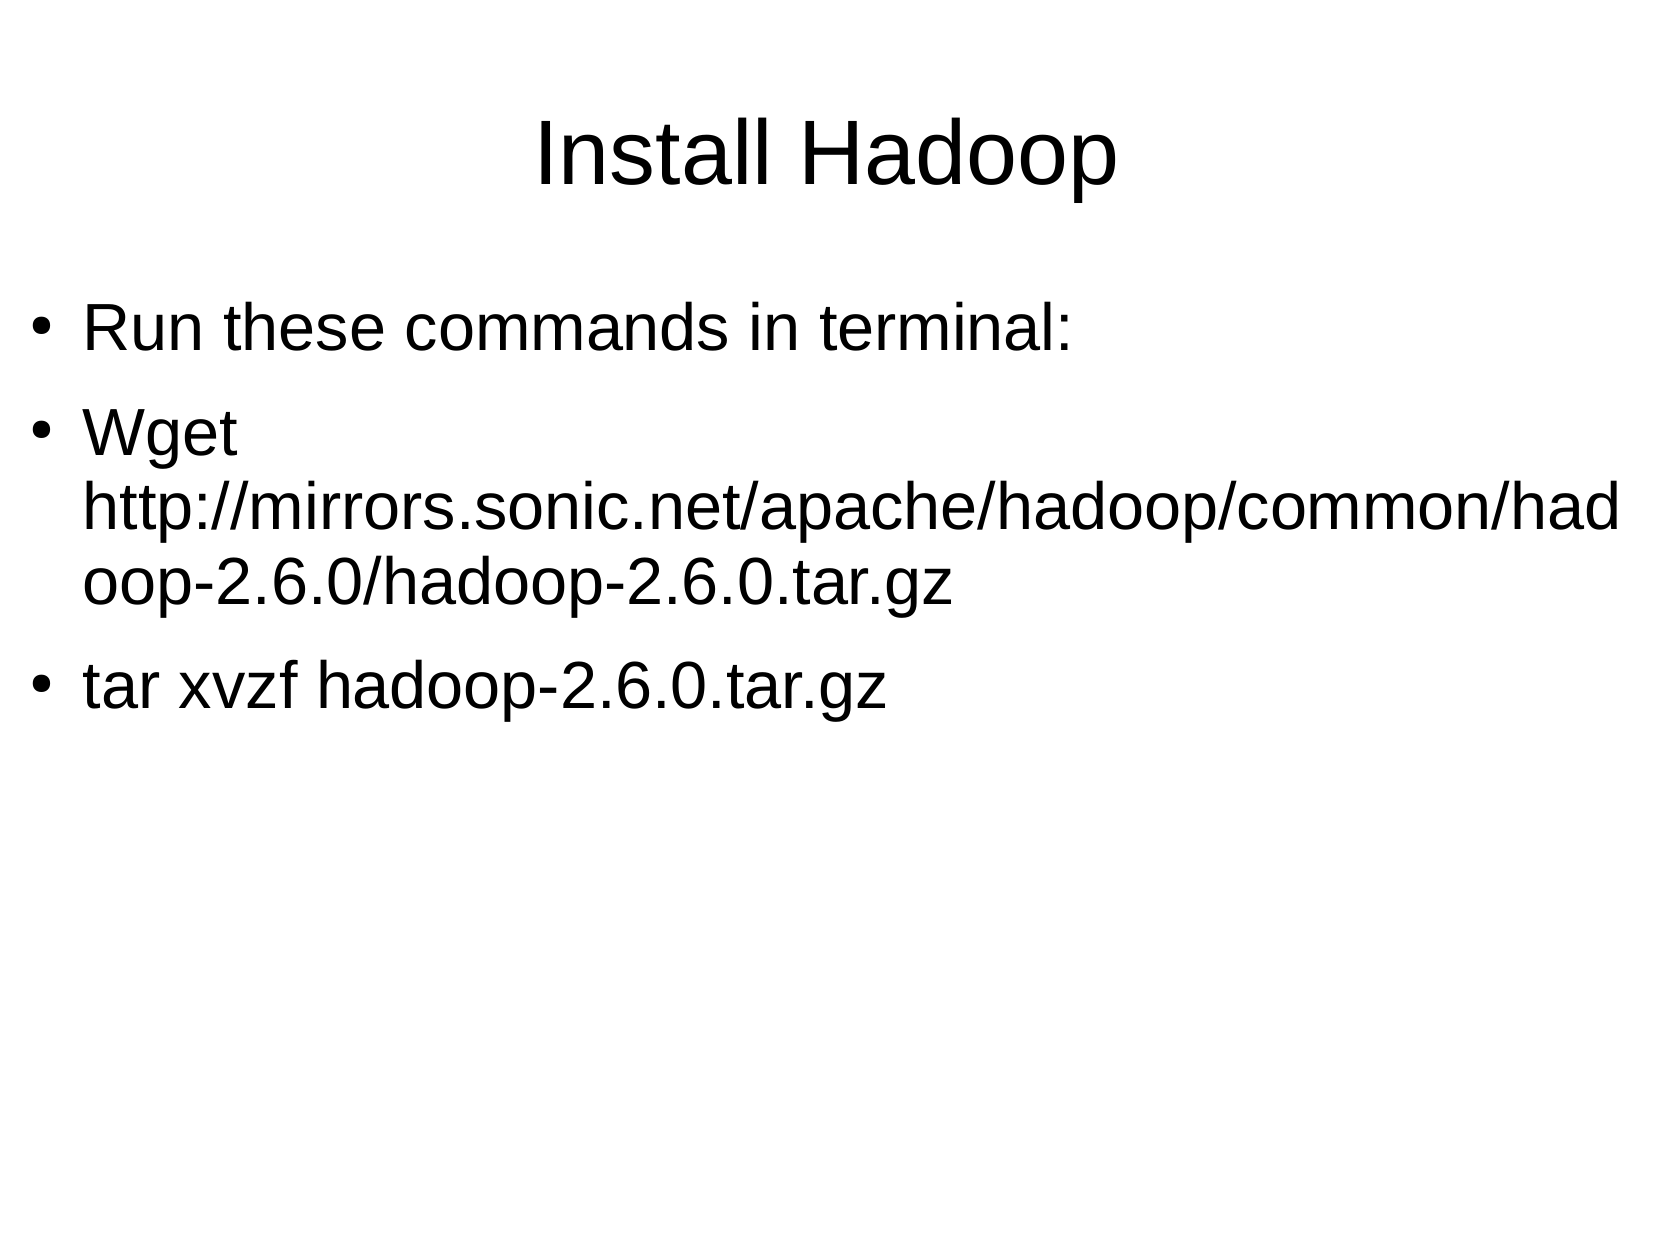

# Install Hadoop
Run these commands in terminal:
Wget http://mirrors.sonic.net/apache/hadoop/common/hadoop-2.6.0/hadoop-2.6.0.tar.gz
tar xvzf hadoop-2.6.0.tar.gz